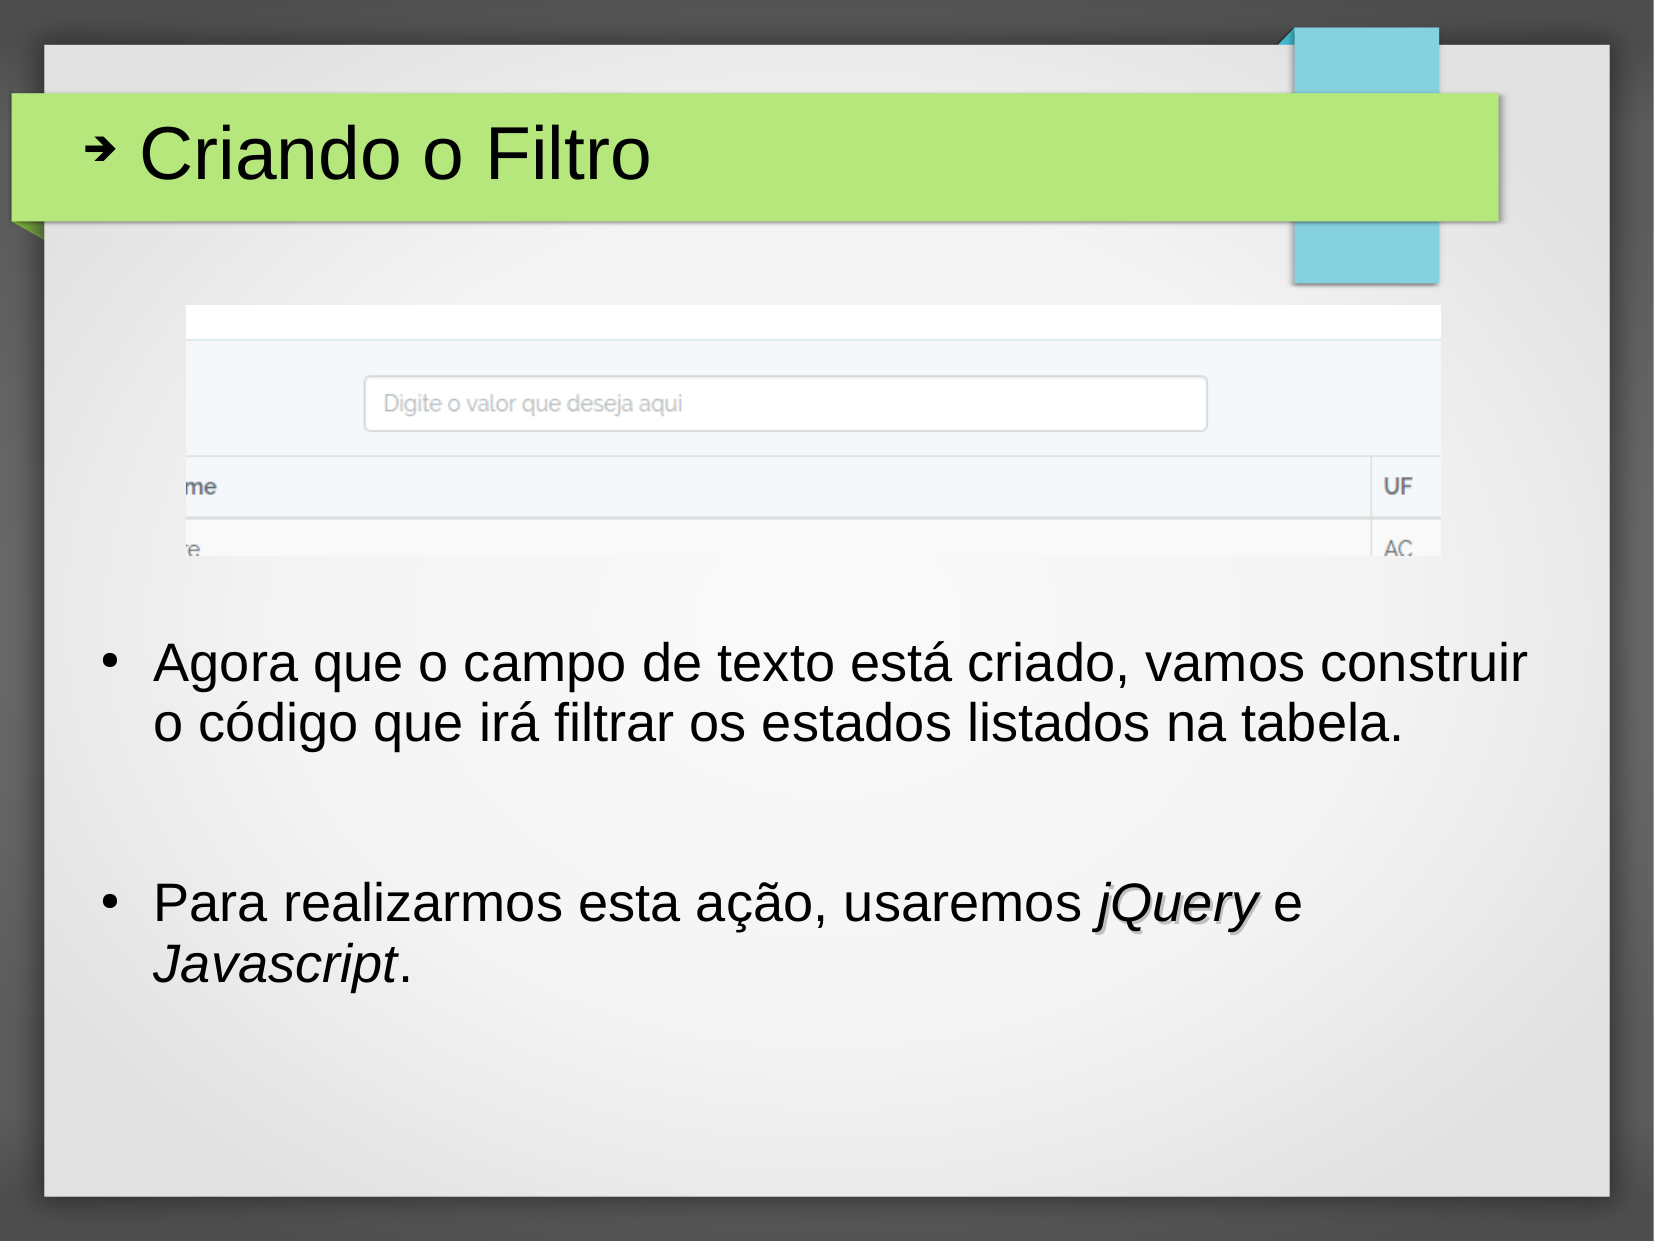

# Criando o Filtro
Agora que o campo de texto está criado, vamos construir o código que irá filtrar os estados listados na tabela.
Para realizarmos esta ação, usaremos jQuery e Javascript.